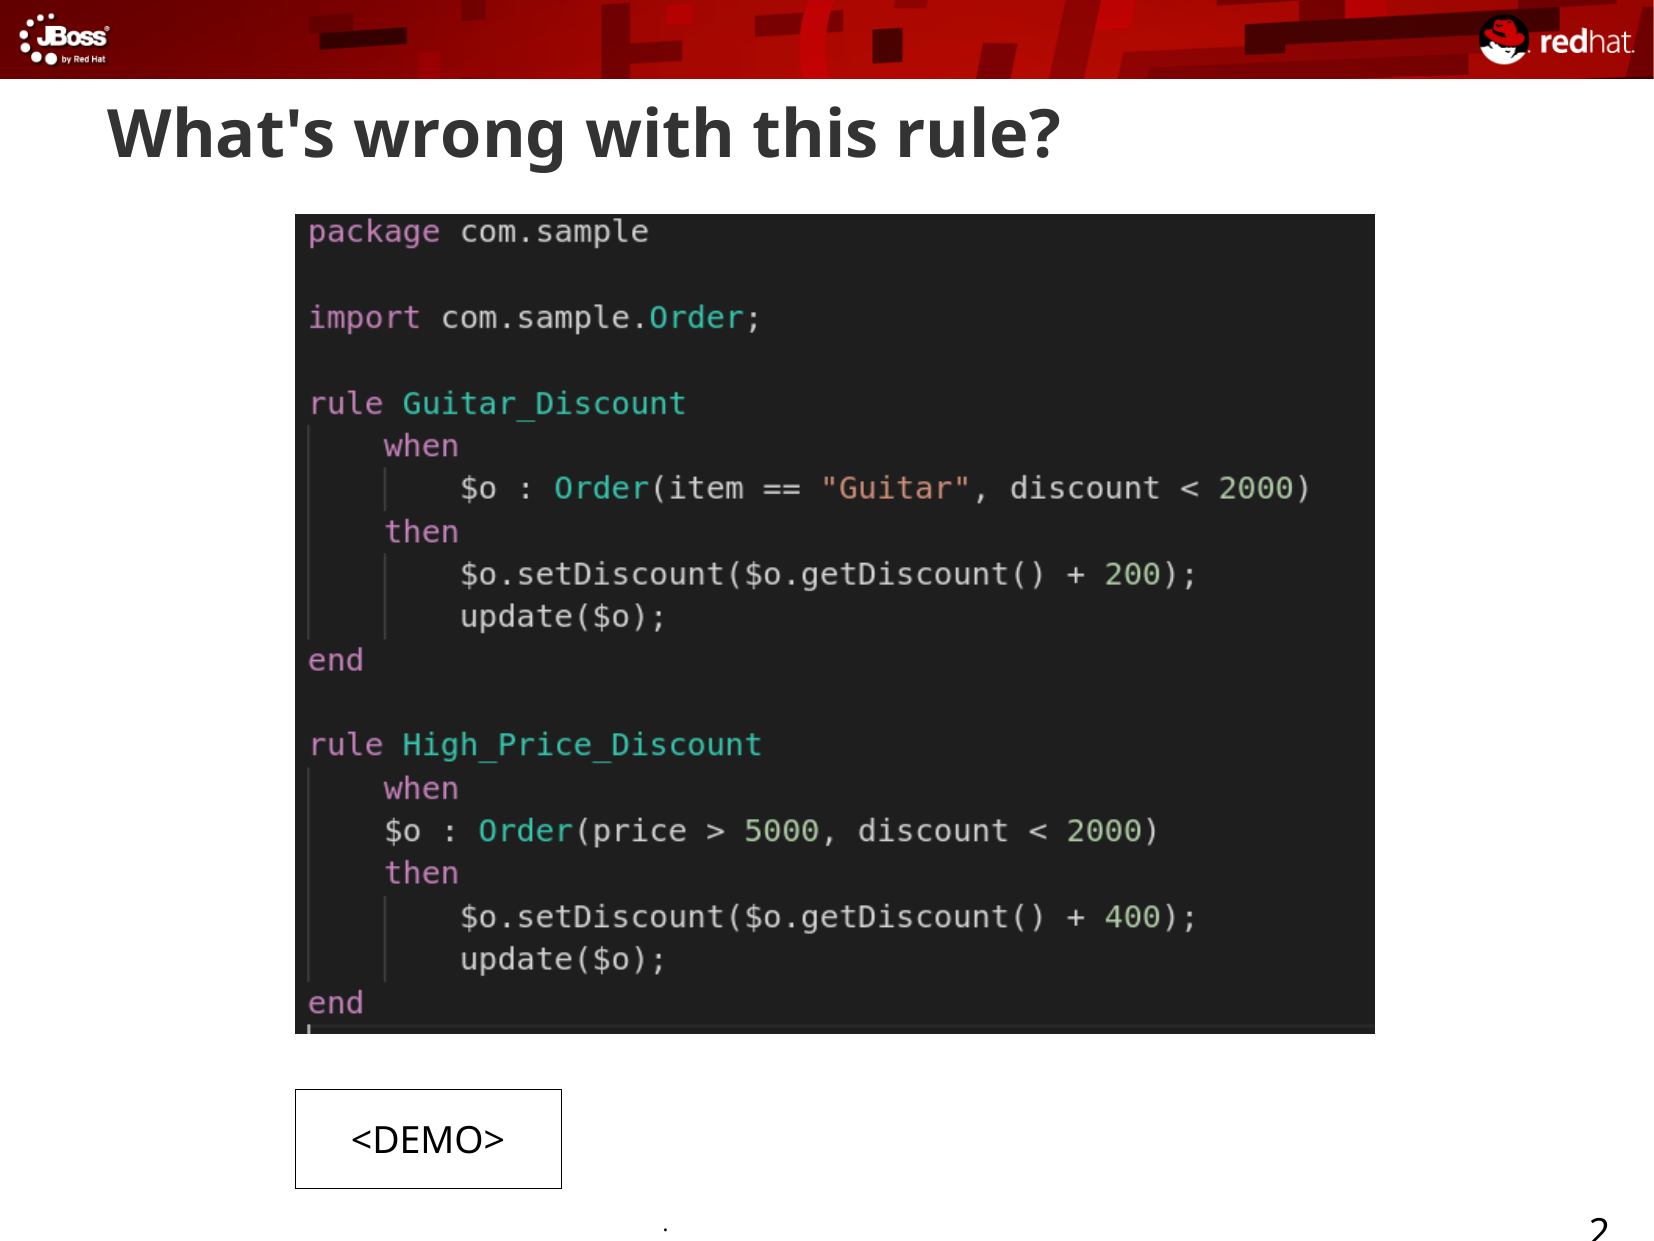

# What's wrong with this rule?
<DEMO>